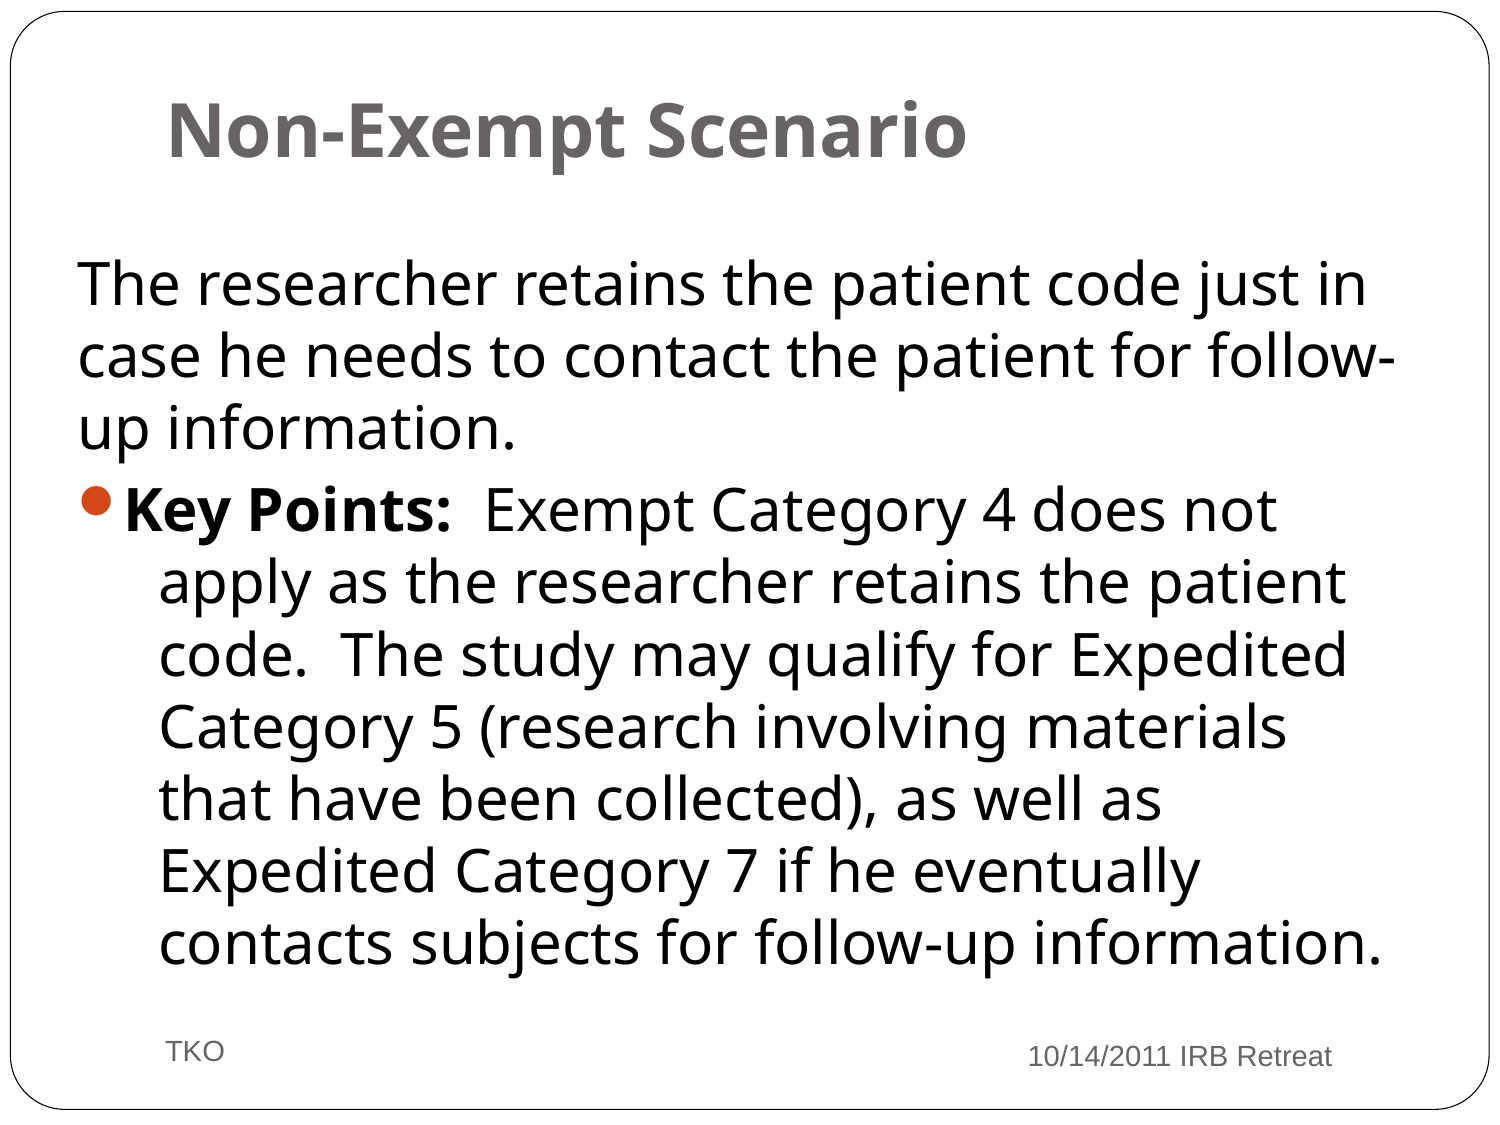

# Non-Exempt Scenario
The researcher retains the patient code just in case he needs to contact the patient for follow-up information.
Key Points: Exempt Category 4 does not apply as the researcher retains the patient code. The study may qualify for Expedited Category 5 (research involving materials that have been collected), as well as Expedited Category 7 if he eventually contacts subjects for follow-up information.
TKO
10/14/2011 IRB Retreat